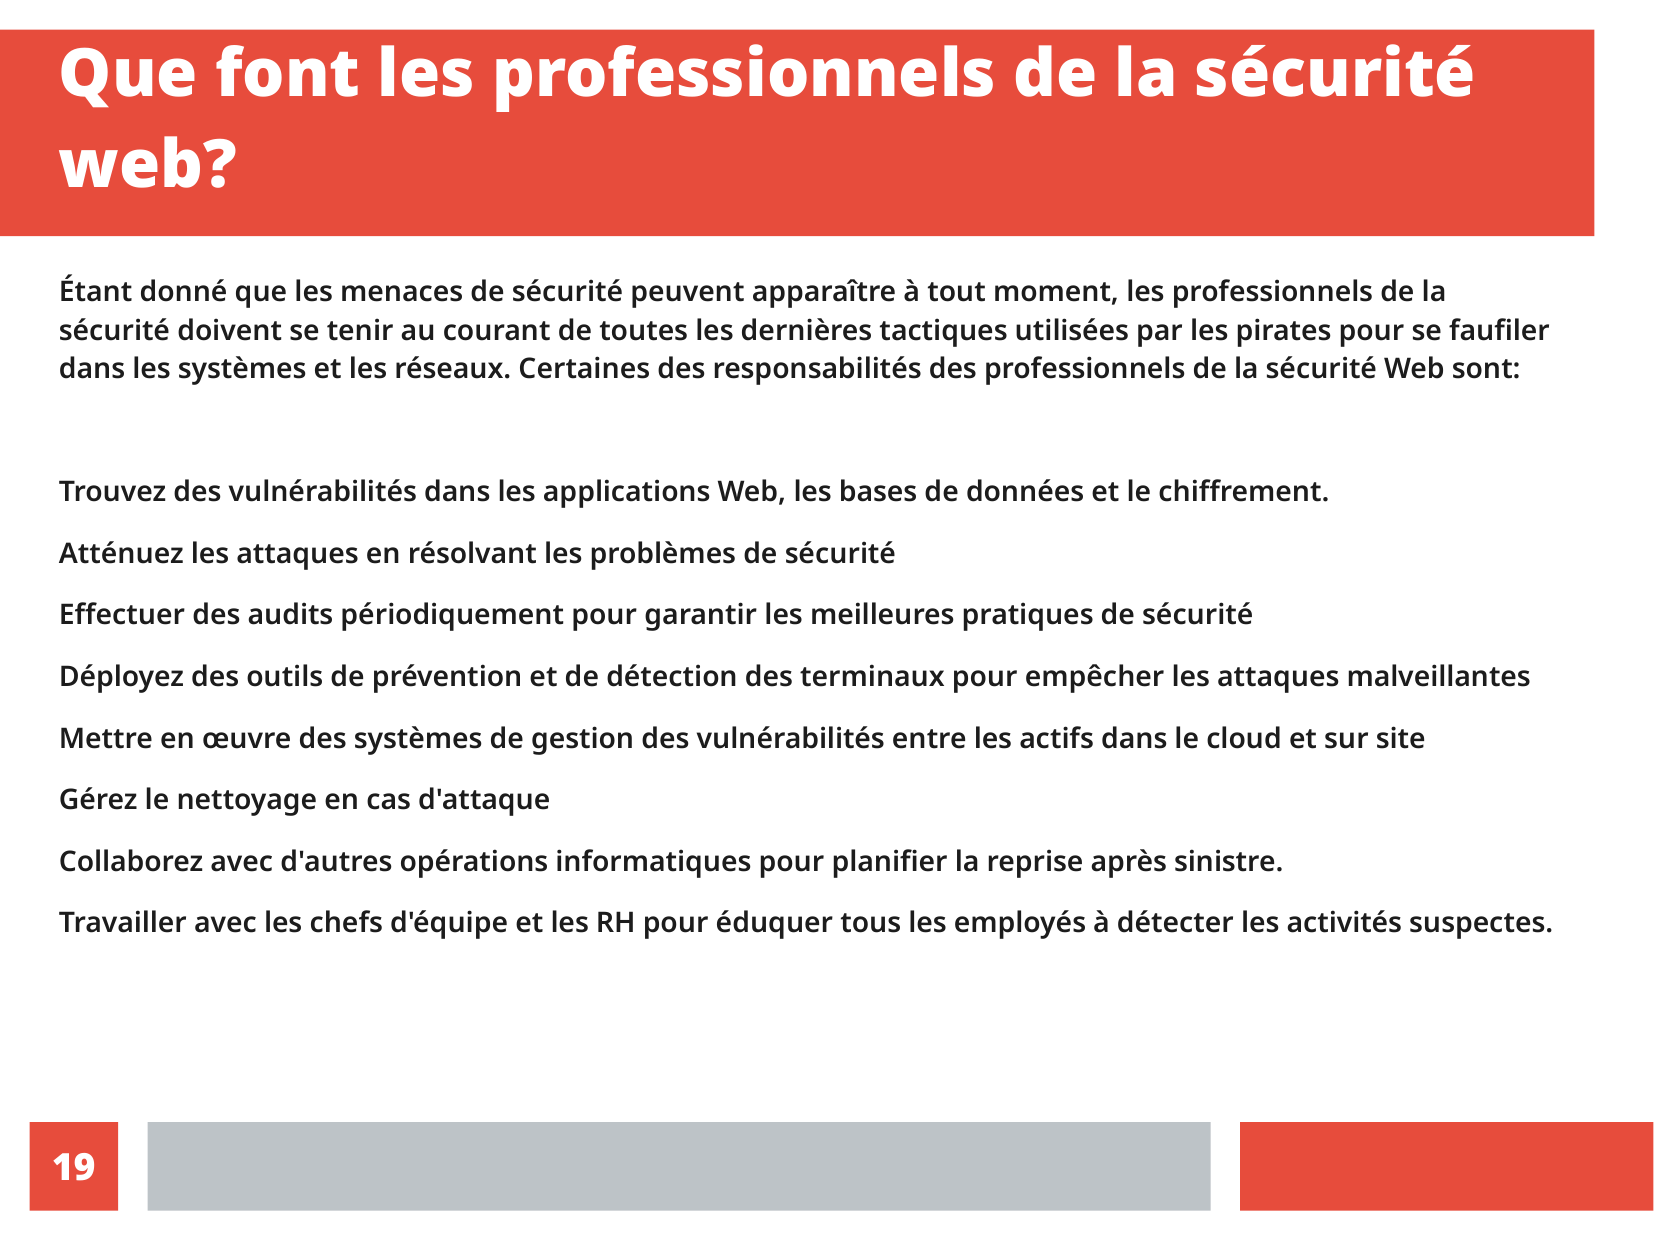

# Que font les professionnels de la sécurité web?
Étant donné que les menaces de sécurité peuvent apparaître à tout moment, les professionnels de la sécurité doivent se tenir au courant de toutes les dernières tactiques utilisées par les pirates pour se faufiler dans les systèmes et les réseaux. Certaines des responsabilités des professionnels de la sécurité Web sont:
Trouvez des vulnérabilités dans les applications Web, les bases de données et le chiffrement.
Atténuez les attaques en résolvant les problèmes de sécurité
Effectuer des audits périodiquement pour garantir les meilleures pratiques de sécurité
Déployez des outils de prévention et de détection des terminaux pour empêcher les attaques malveillantes
Mettre en œuvre des systèmes de gestion des vulnérabilités entre les actifs dans le cloud et sur site
Gérez le nettoyage en cas d'attaque
Collaborez avec d'autres opérations informatiques pour planifier la reprise après sinistre.
Travailler avec les chefs d'équipe et les RH pour éduquer tous les employés à détecter les activités suspectes.
19